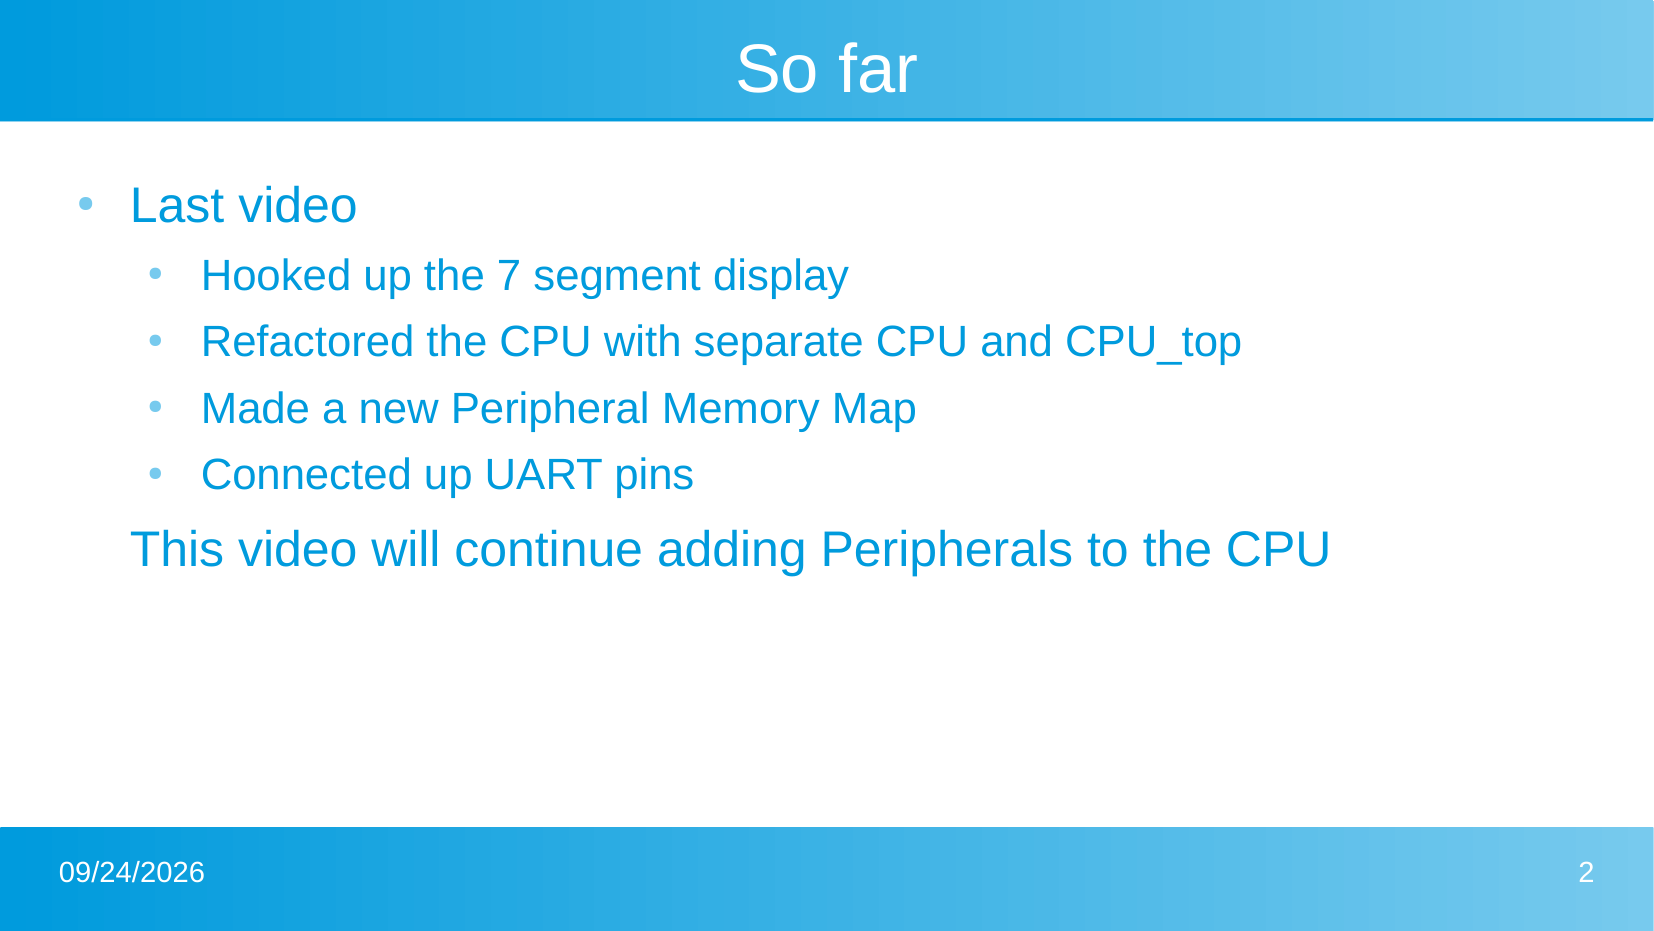

# So far
Last video
Hooked up the 7 segment display
Refactored the CPU with separate CPU and CPU_top
Made a new Peripheral Memory Map
Connected up UART pins
This video will continue adding Peripherals to the CPU
2